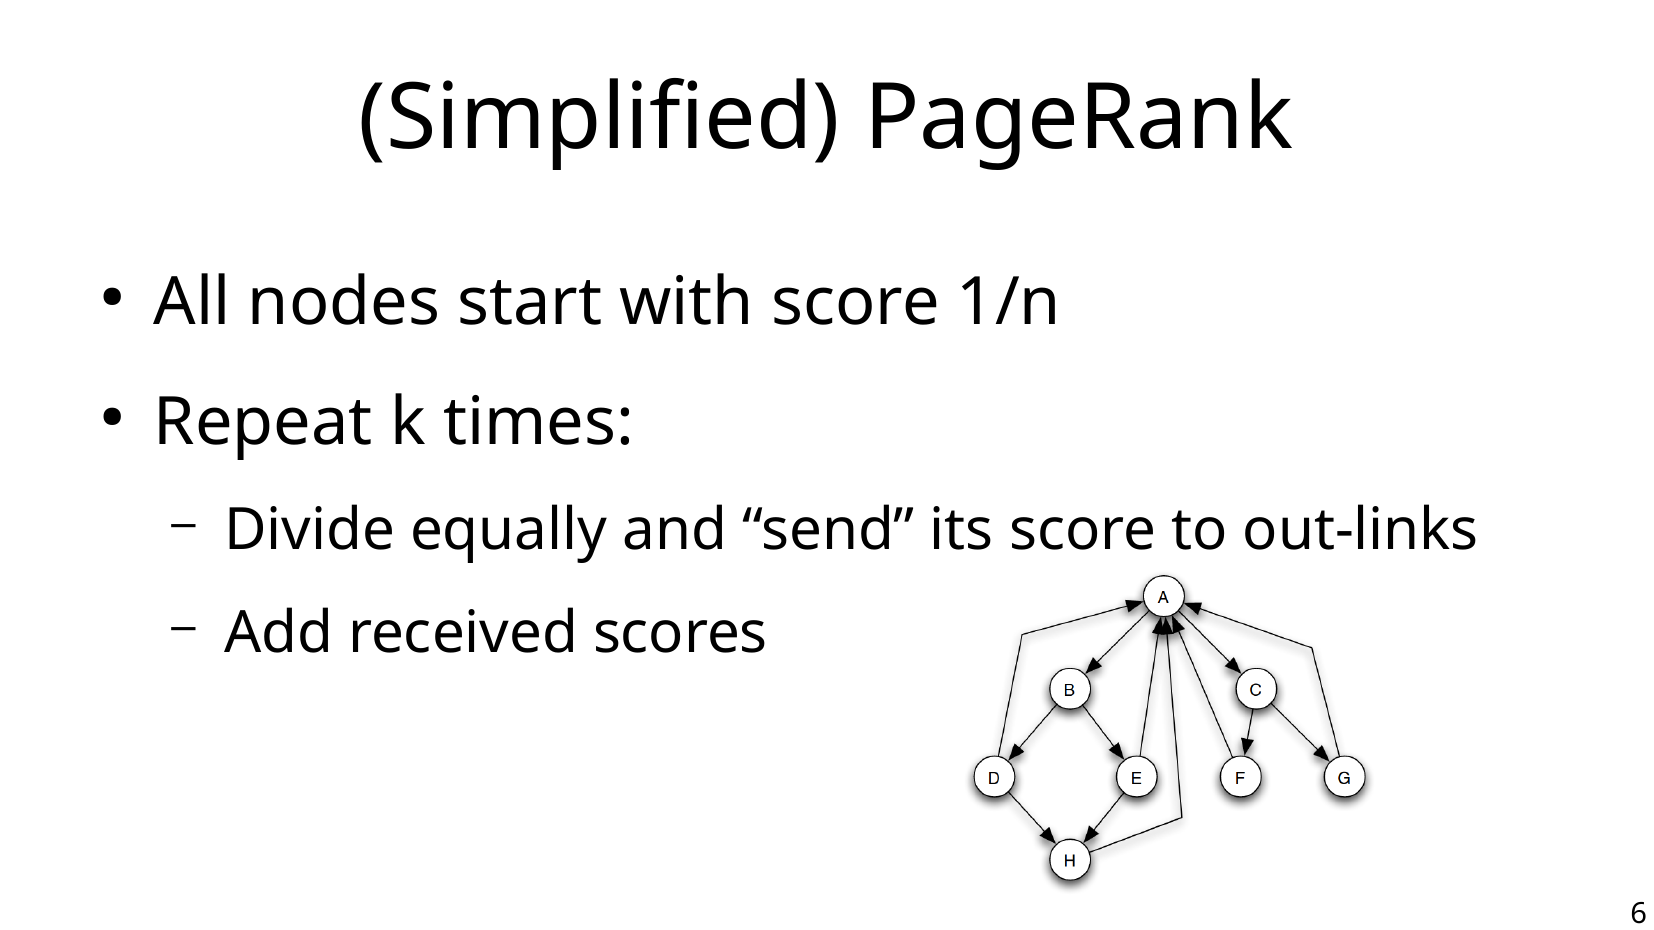

# (Simplified) PageRank
All nodes start with score 1/n
Repeat k times:
Divide equally and “send” its score to out-links
Add received scores
6